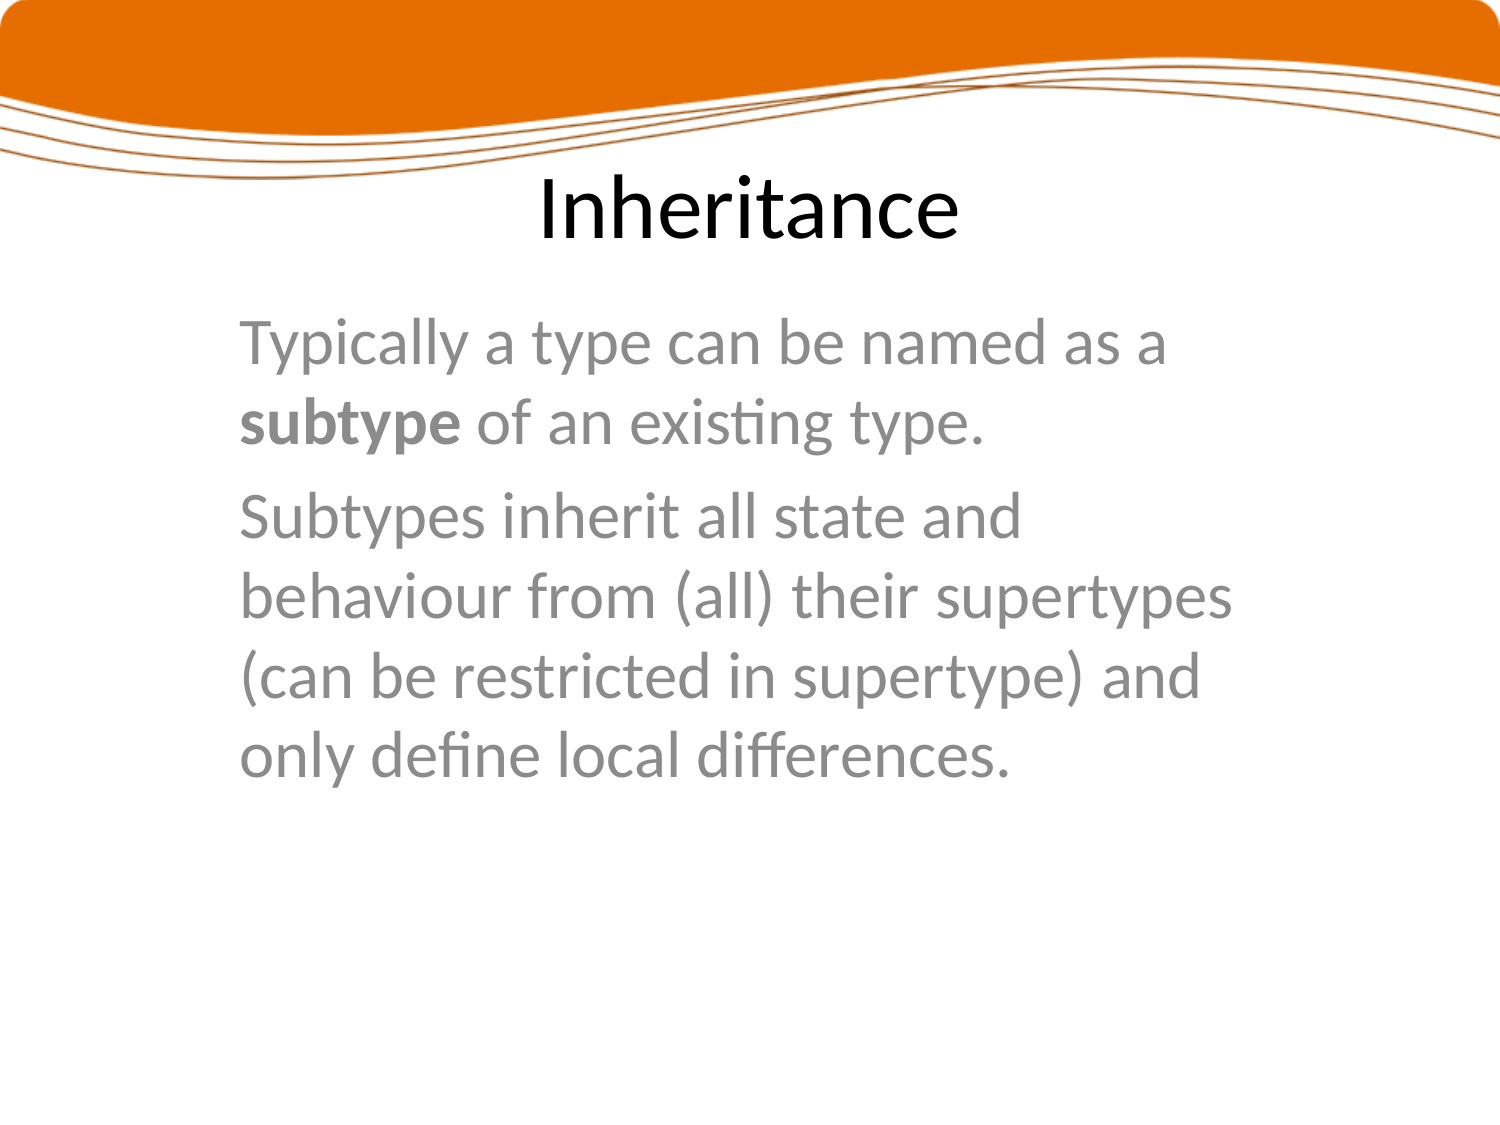

Inheritance
Typically a type can be named as a subtype of an existing type.
Subtypes inherit all state and behaviour from (all) their supertypes (can be restricted in supertype) and only define local differences.